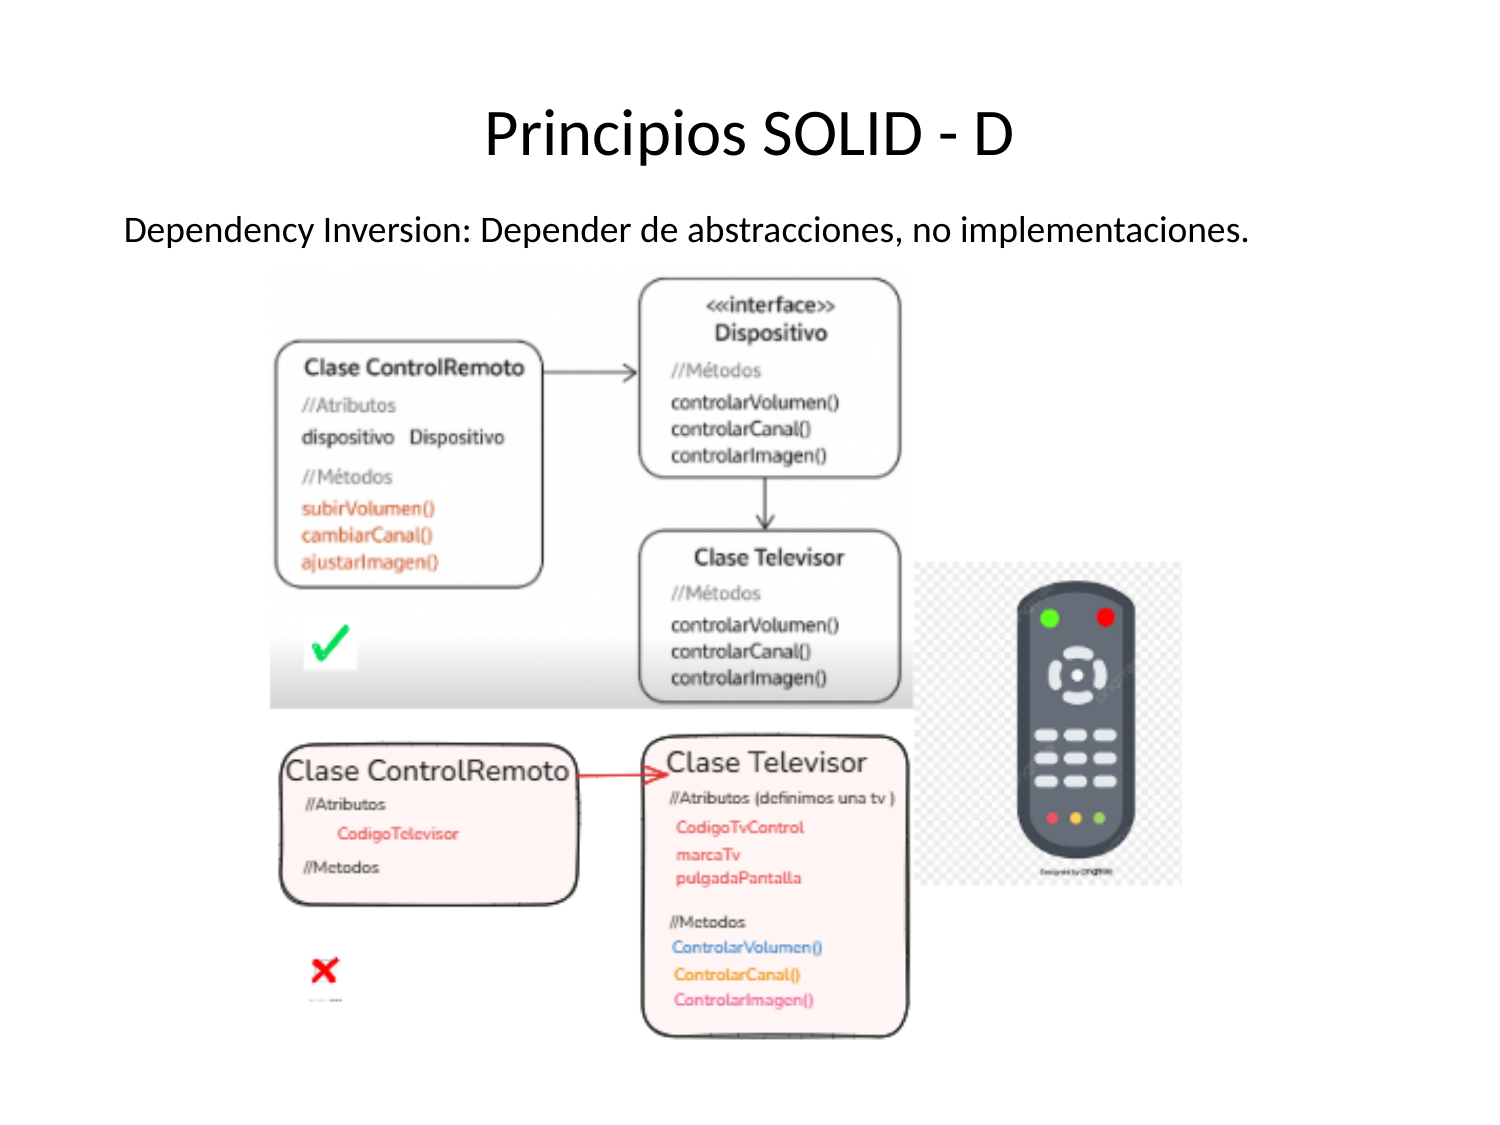

# Principios SOLID - D
Dependency Inversion: Depender de abstracciones, no implementaciones.